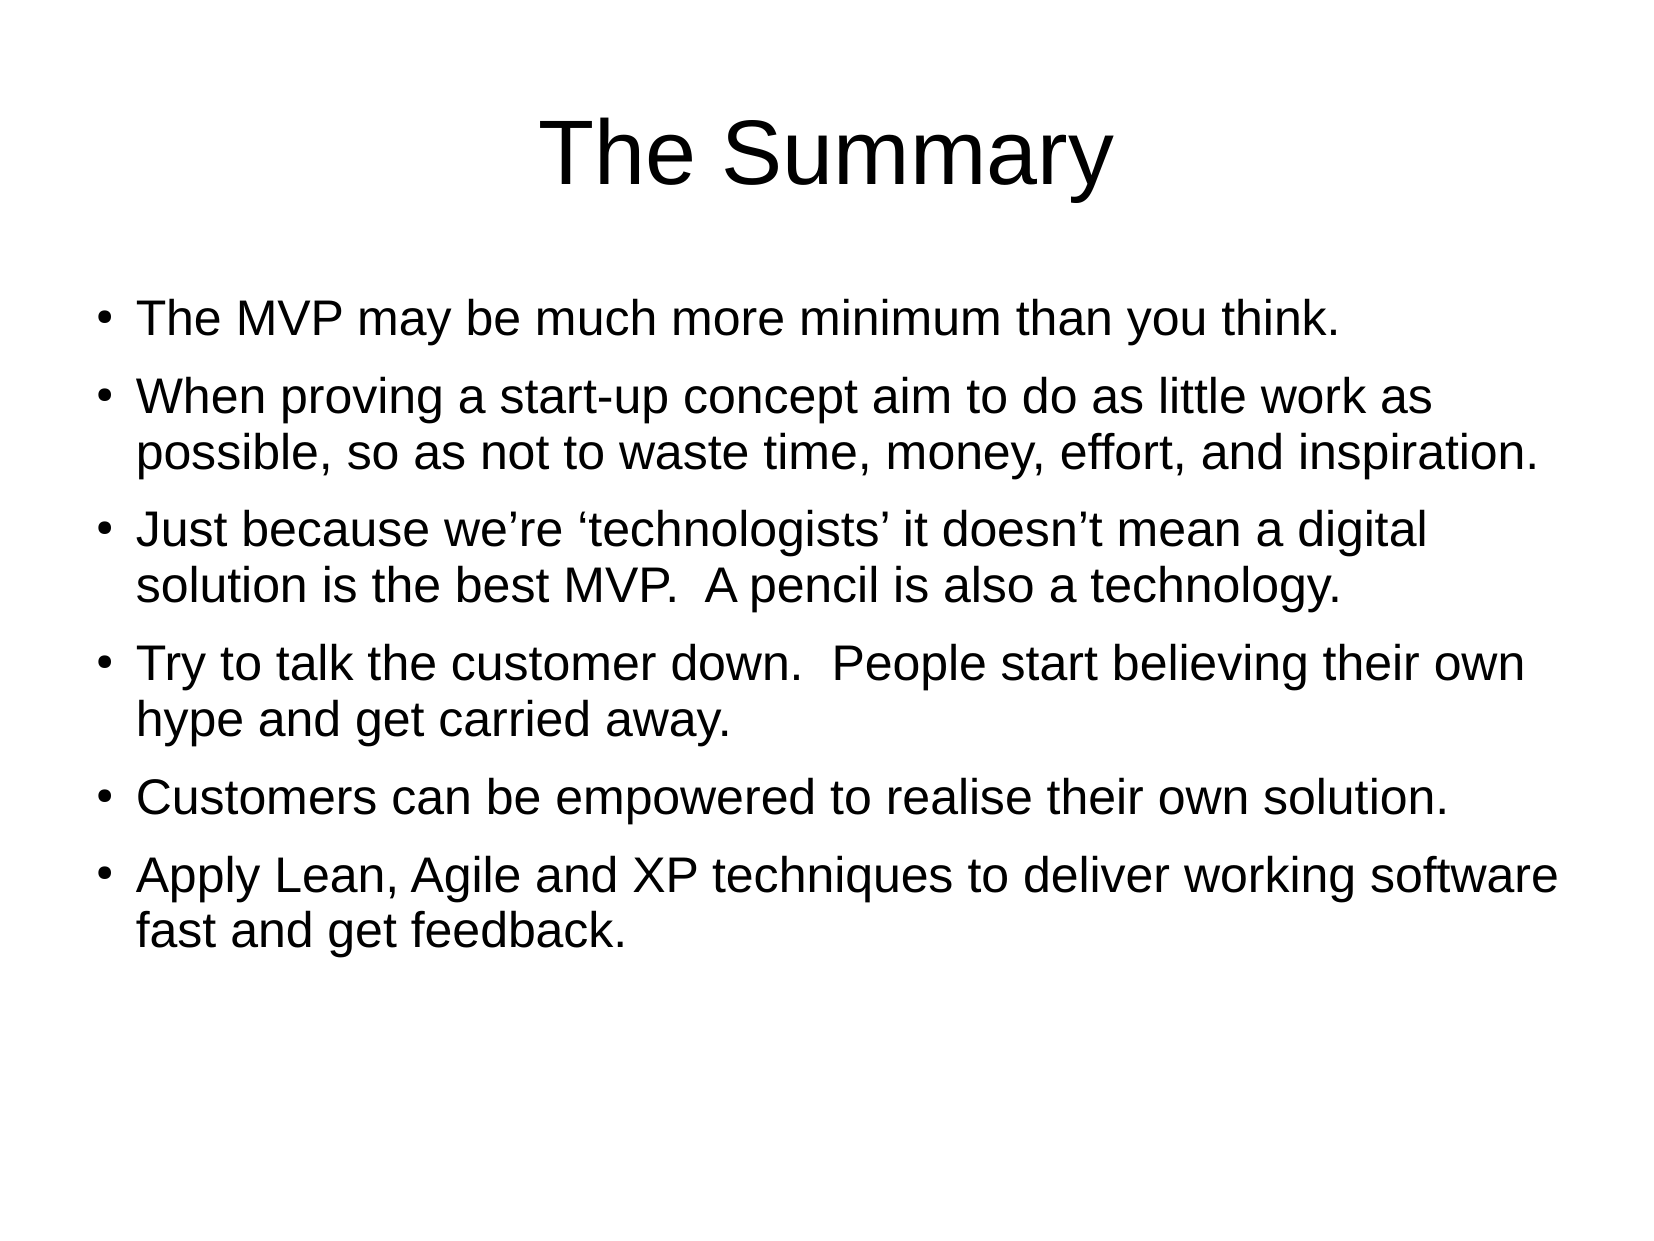

# The Summary
The MVP may be much more minimum than you think.
When proving a start-up concept aim to do as little work as possible, so as not to waste time, money, effort, and inspiration.
Just because we’re ‘technologists’ it doesn’t mean a digital solution is the best MVP. A pencil is also a technology.
Try to talk the customer down. People start believing their own hype and get carried away.
Customers can be empowered to realise their own solution.
Apply Lean, Agile and XP techniques to deliver working software fast and get feedback.